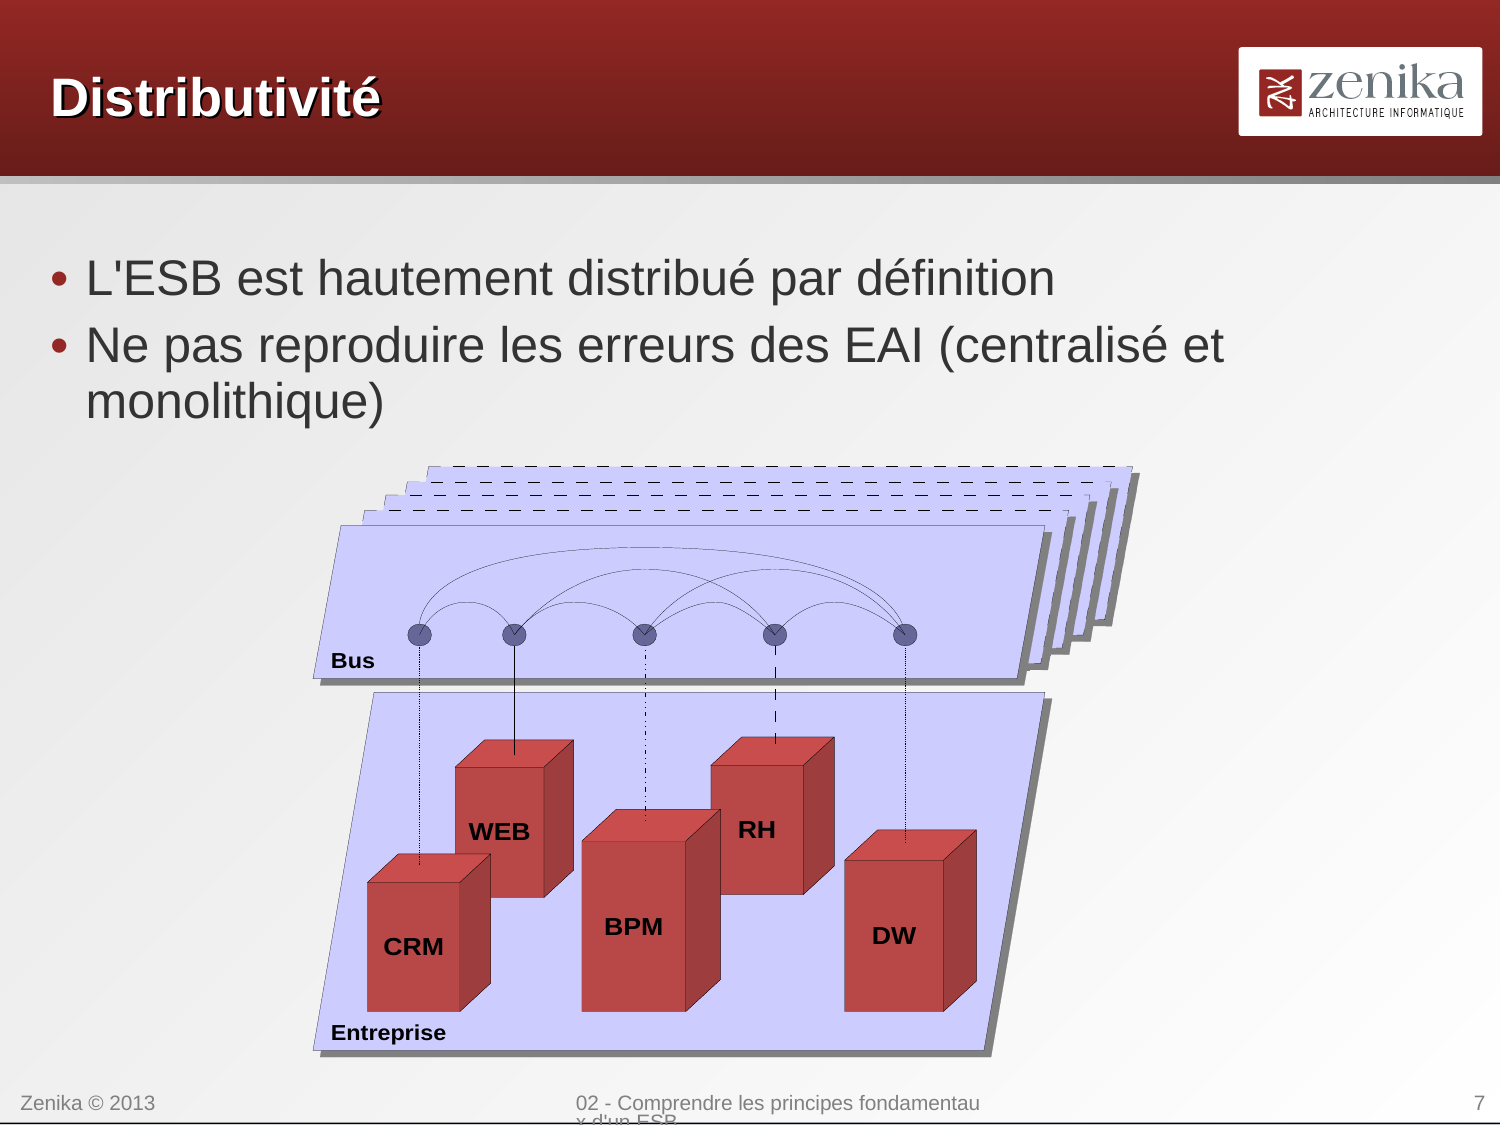

# Distributivité
L'ESB est hautement distribué par définition
Ne pas reproduire les erreurs des EAI (centralisé et monolithique)